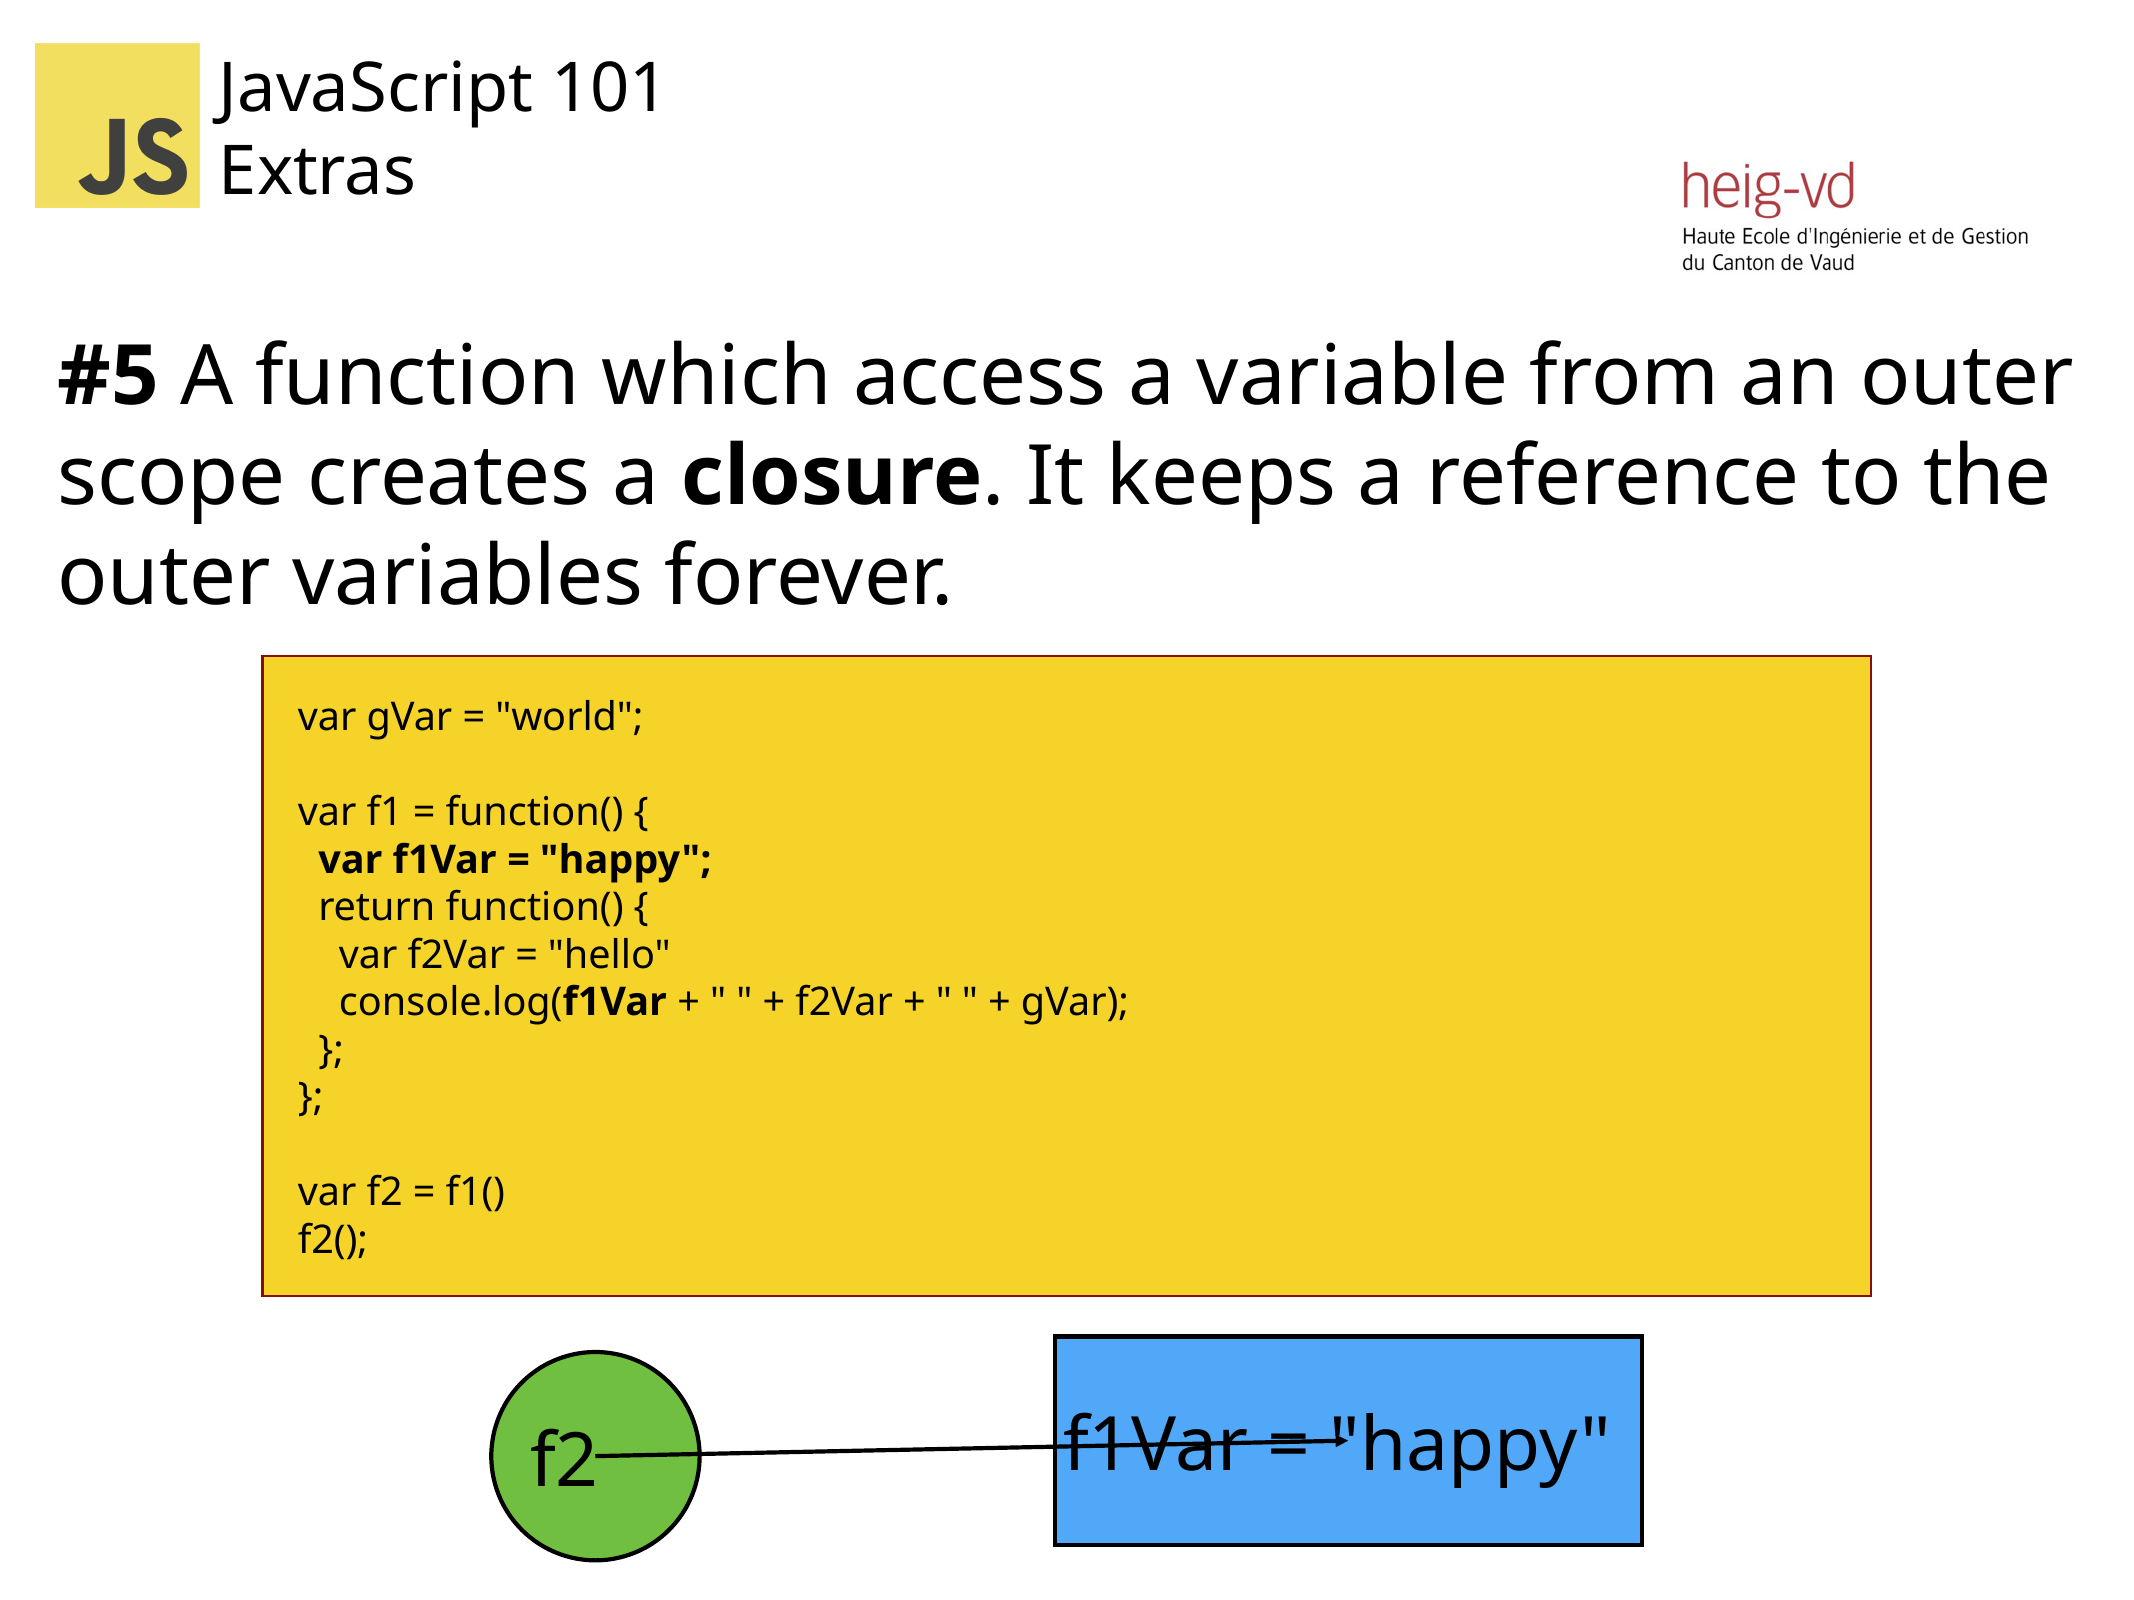

JavaScript 101
Extras
#5 A function which access a variable from an outer
scope creates a closure. It keeps a reference to the
outer variables forever.
var gVar = "world";
var f1 = function() {
 var f1Var = "happy";
 return function() {
 var f2Var = "hello"
 console.log(f1Var + " " + f2Var + " " + gVar);
 };
};
var f2 = f1()
f2();
f1Var = "happy"
f2